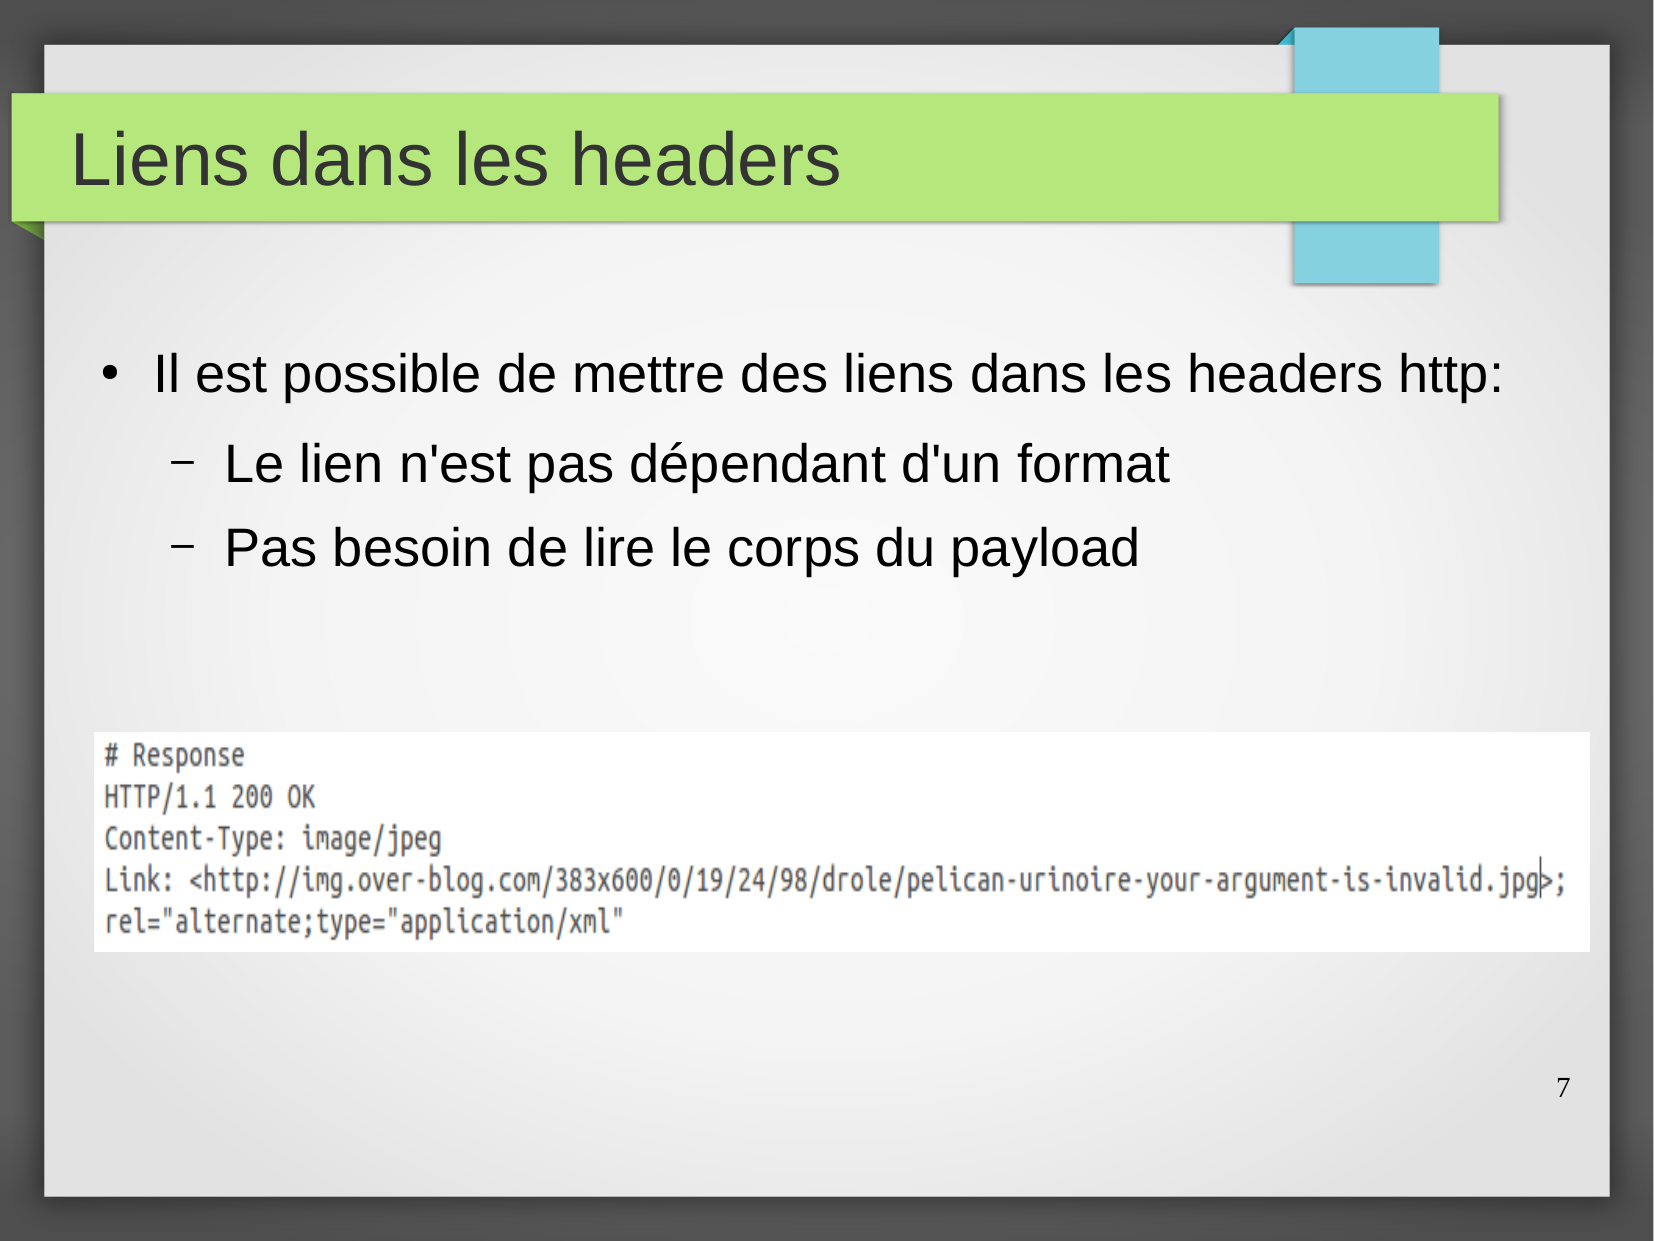

# Liens dans les headers
Il est possible de mettre des liens dans les headers http:
Le lien n'est pas dépendant d'un format
Pas besoin de lire le corps du payload
7